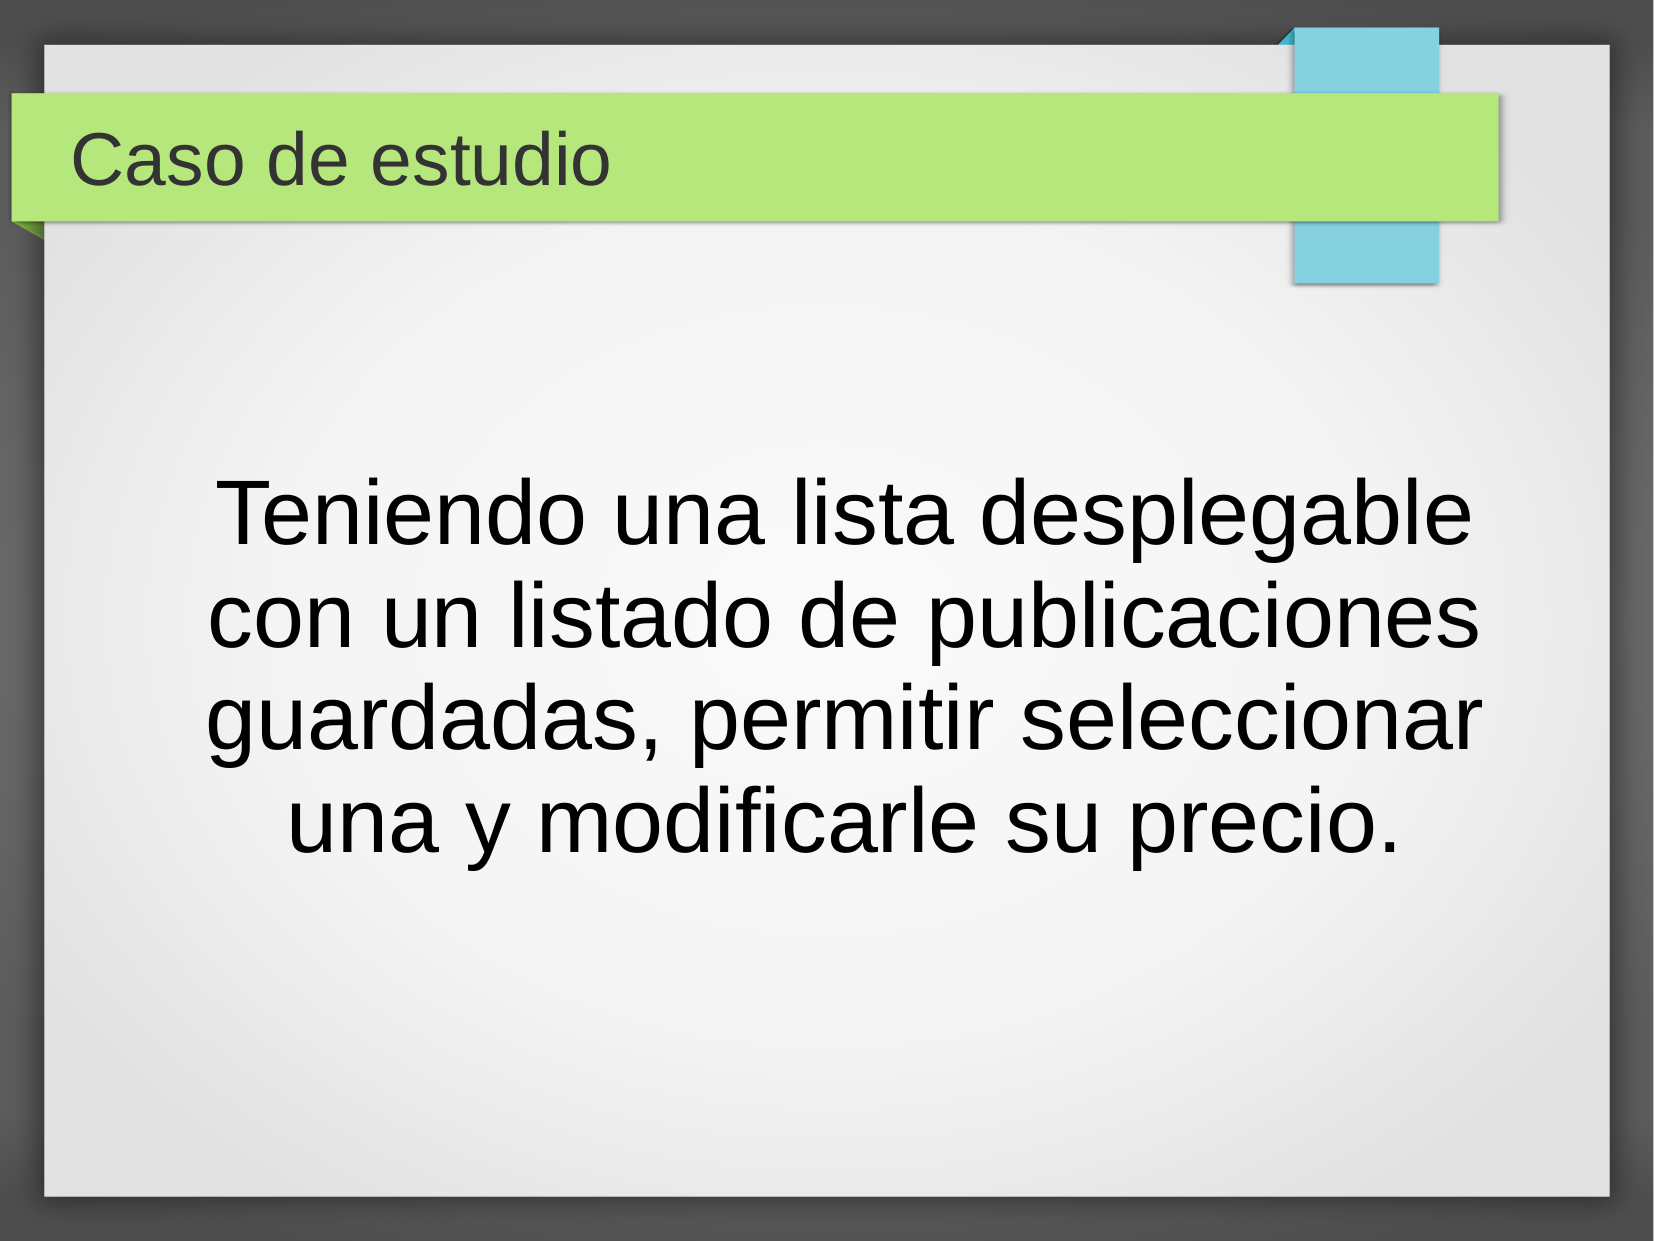

# Caso de estudio
Teniendo una lista desplegable con un listado de publicaciones guardadas, permitir seleccionar una y modificarle su precio.